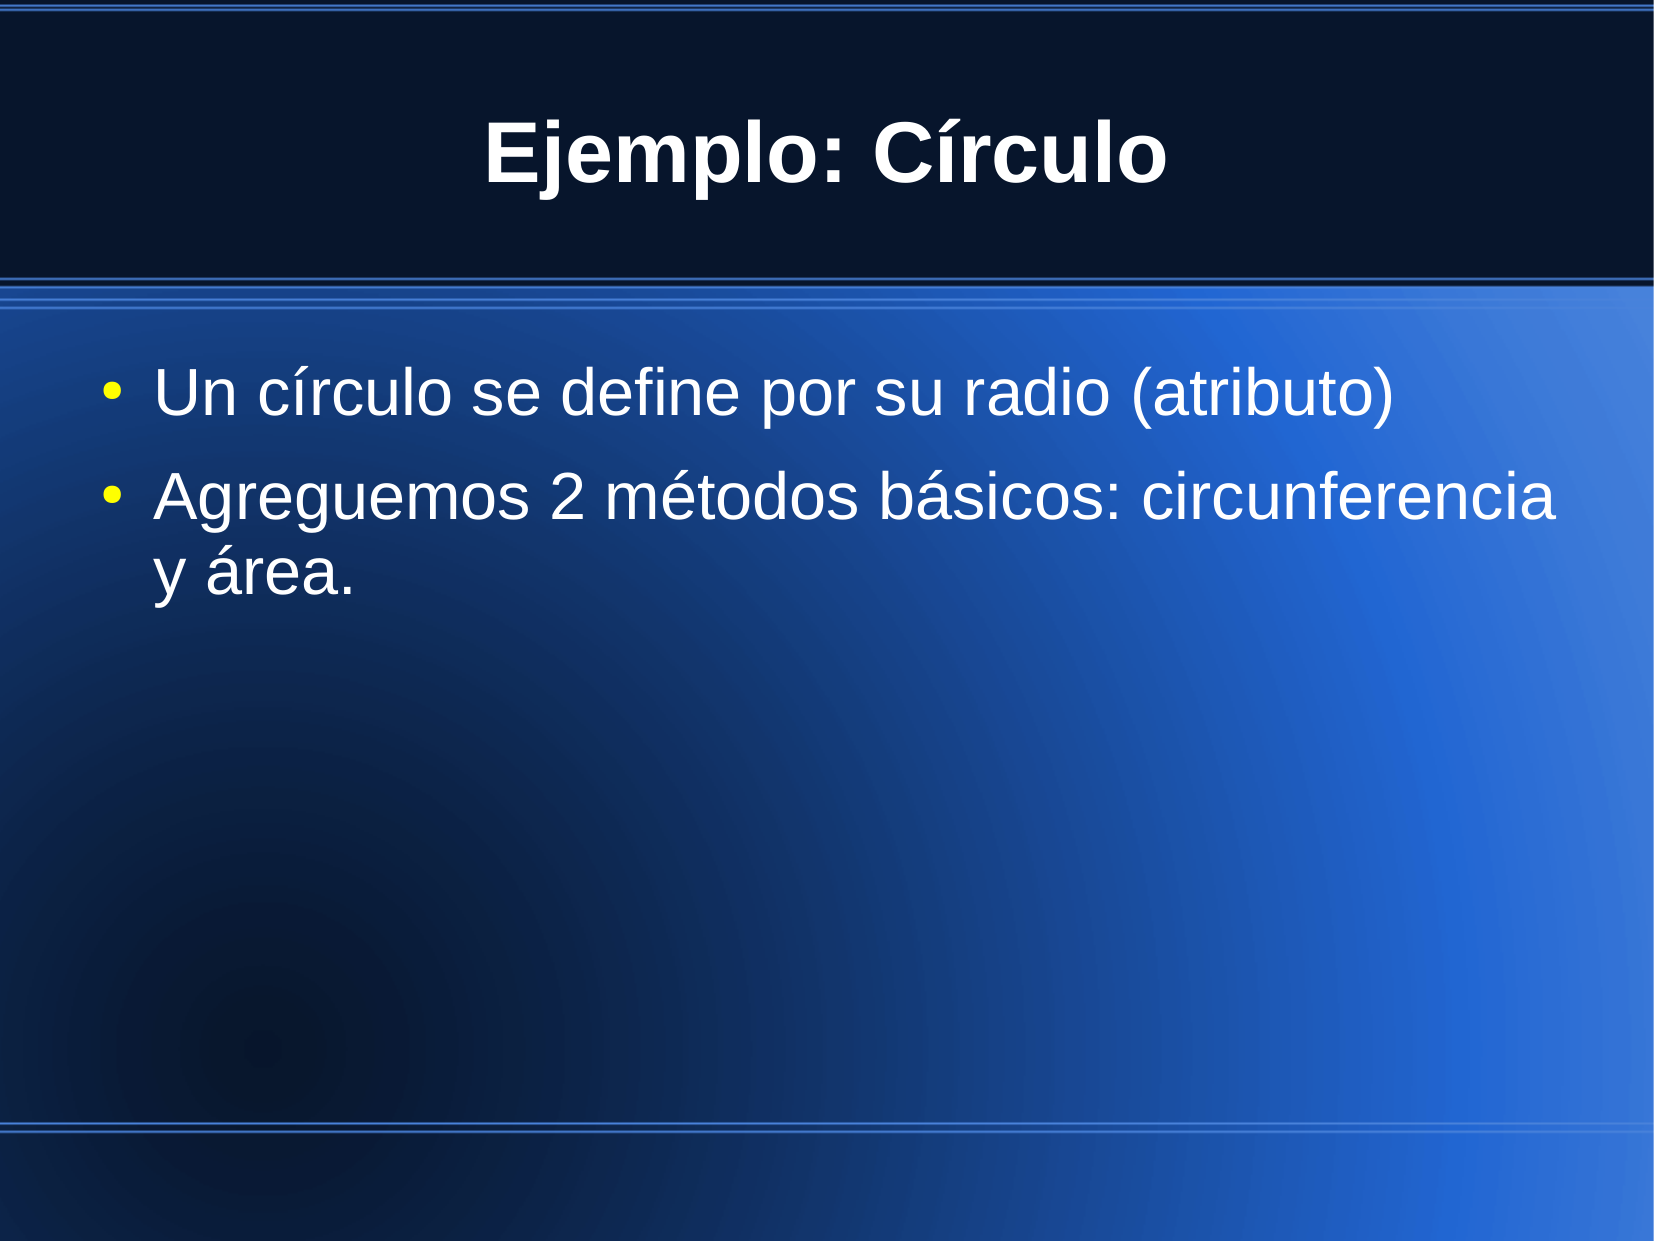

# Ejemplo: Círculo
Un círculo se define por su radio (atributo)
Agreguemos 2 métodos básicos: circunferencia y área.